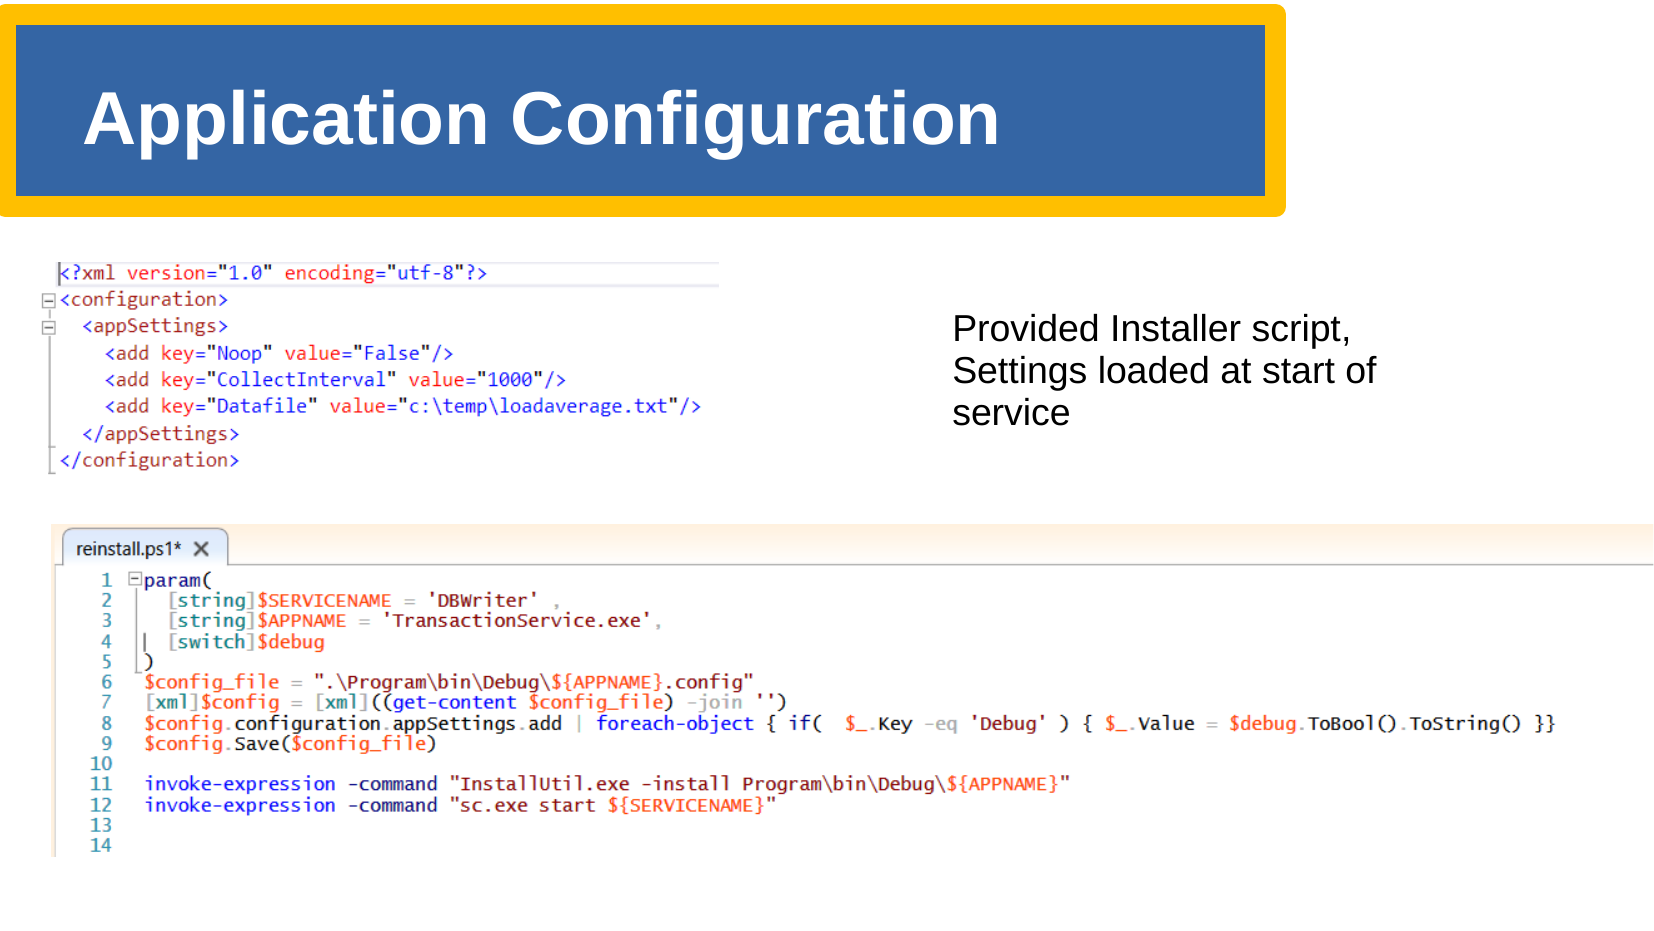

# Application Configuration
Provided Installer script, Settings loaded at start of service